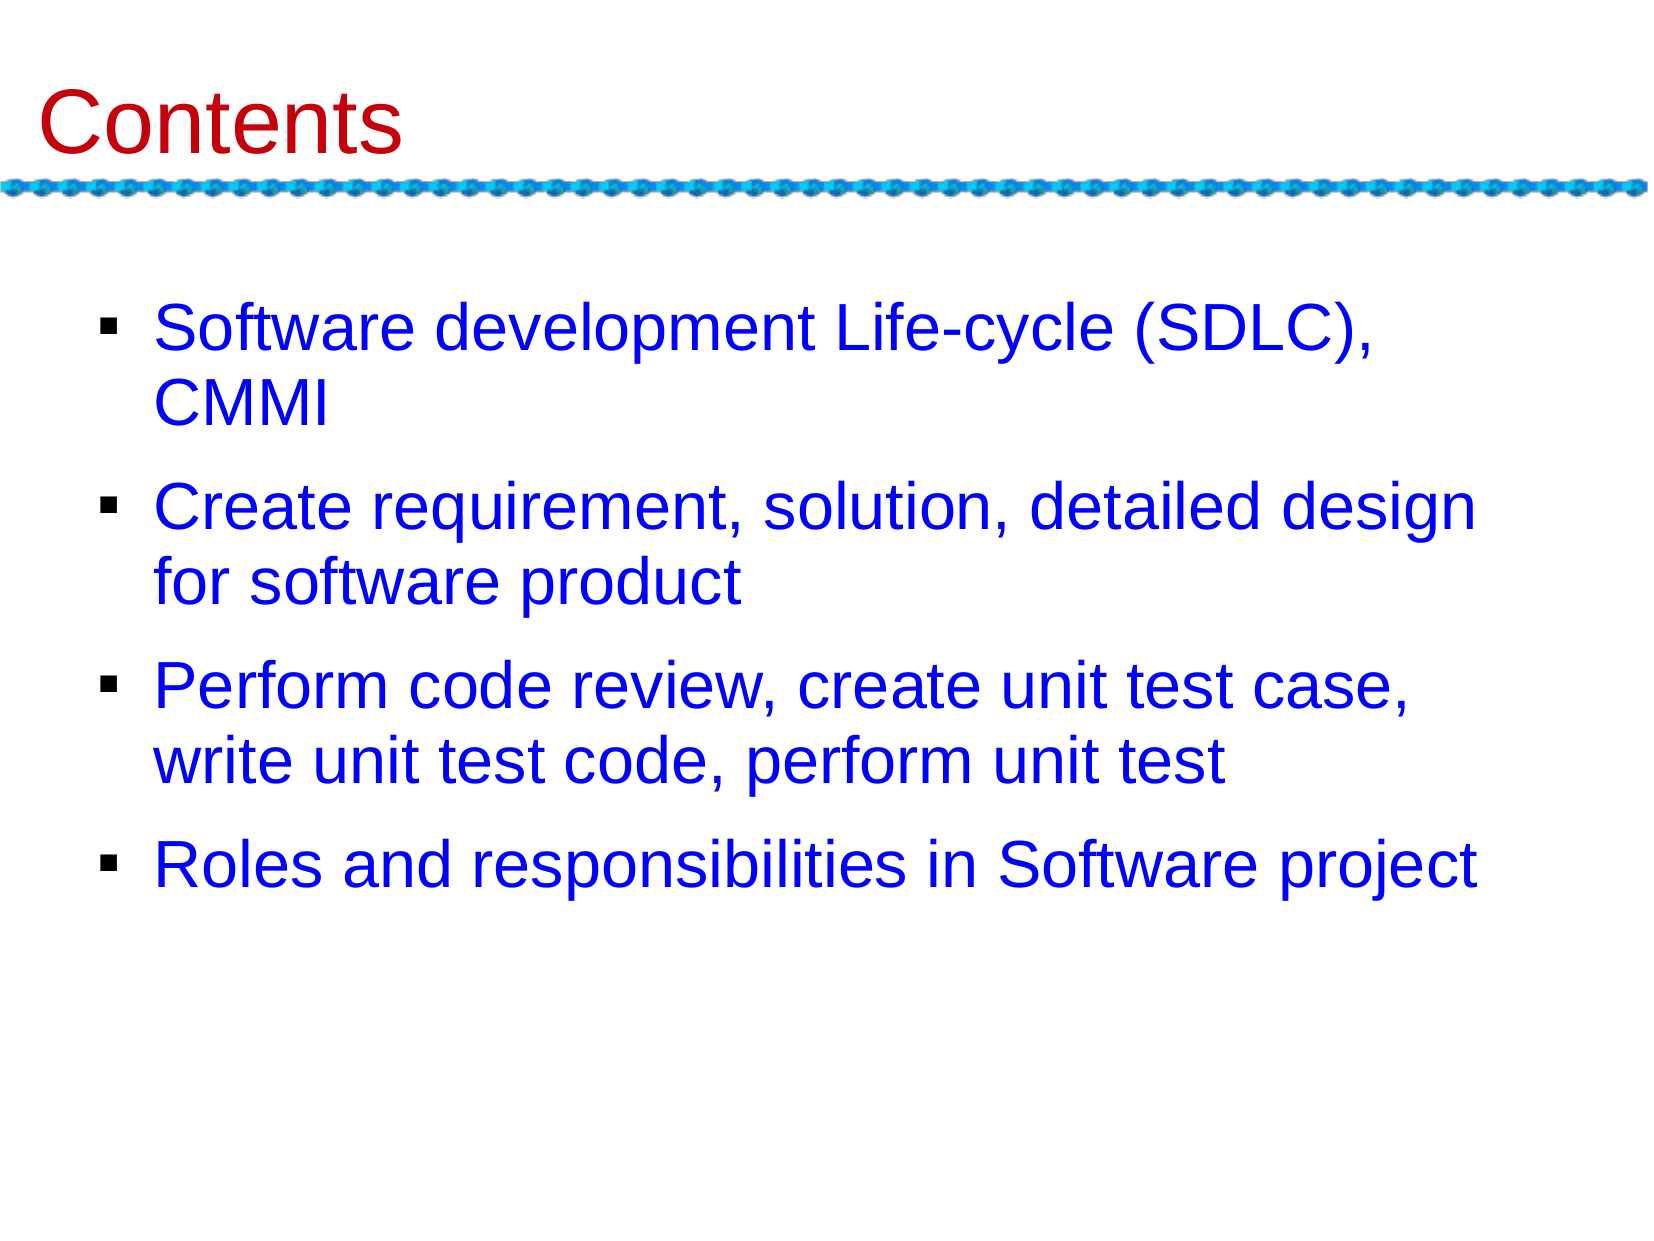

# Contents
Software development Life-cycle (SDLC), CMMI
Create requirement, solution, detailed design for software product
Perform code review, create unit test case, write unit test code, perform unit test
Roles and responsibilities in Software project